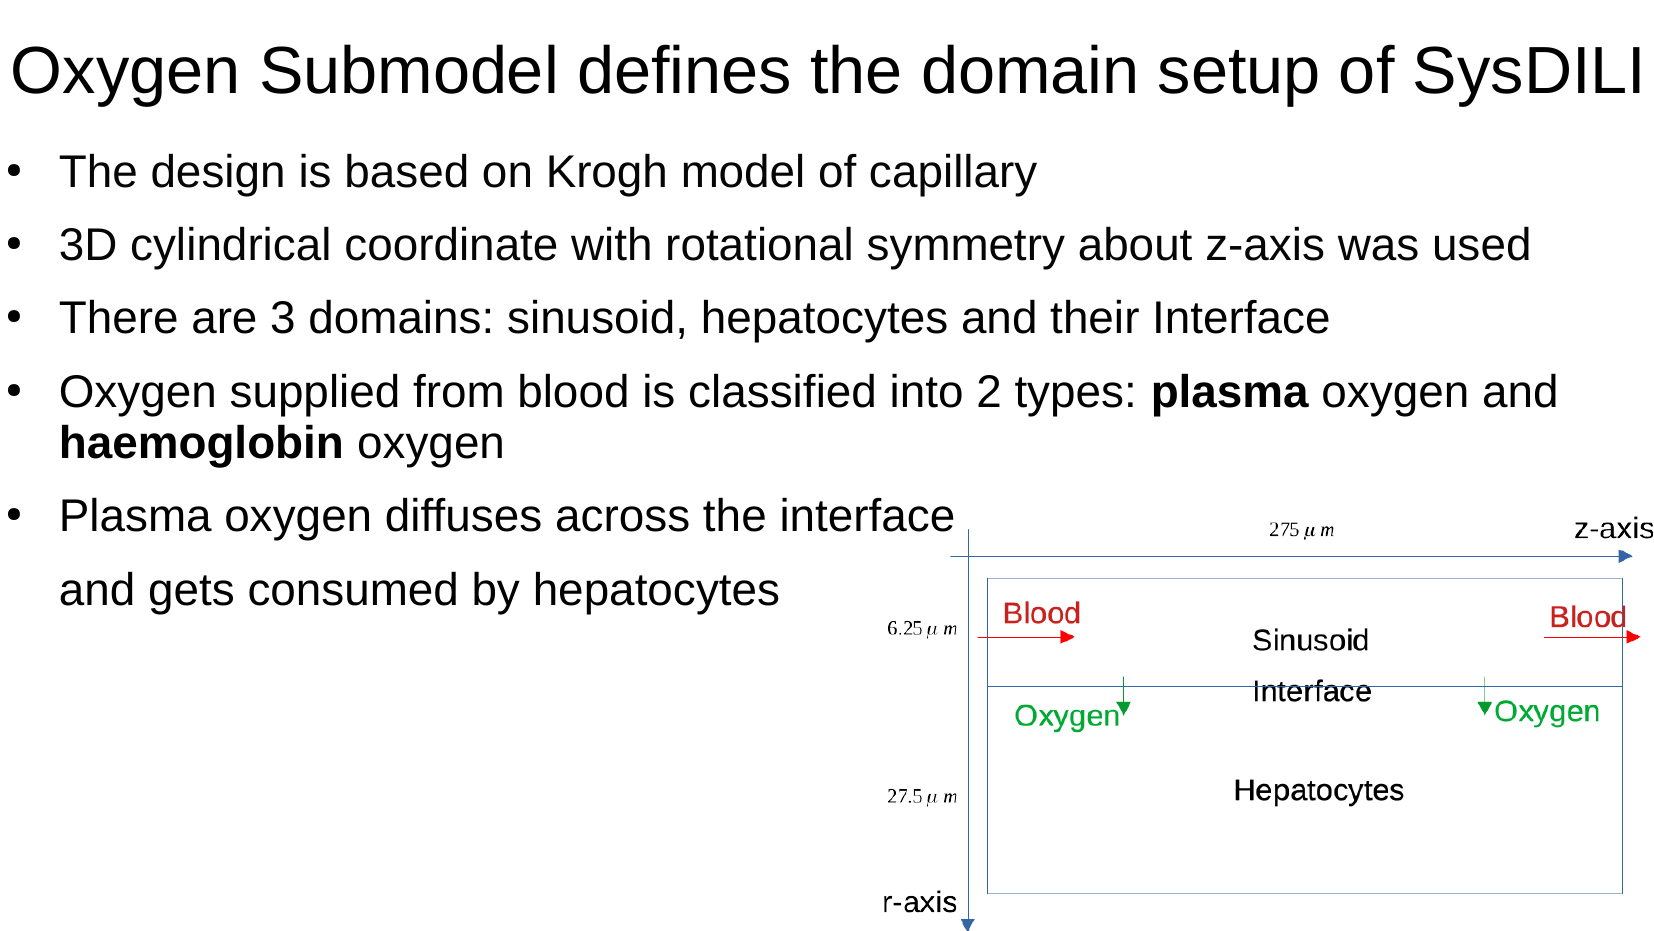

# Oxygen Submodel defines the domain setup of SysDILI
The design is based on Krogh model of capillary
3D cylindrical coordinate with rotational symmetry about z-axis was used
There are 3 domains: sinusoid, hepatocytes and their Interface
Oxygen supplied from blood is classified into 2 types: plasma oxygen and haemoglobin oxygen
Plasma oxygen diffuses across the interface
and gets consumed by hepatocytes